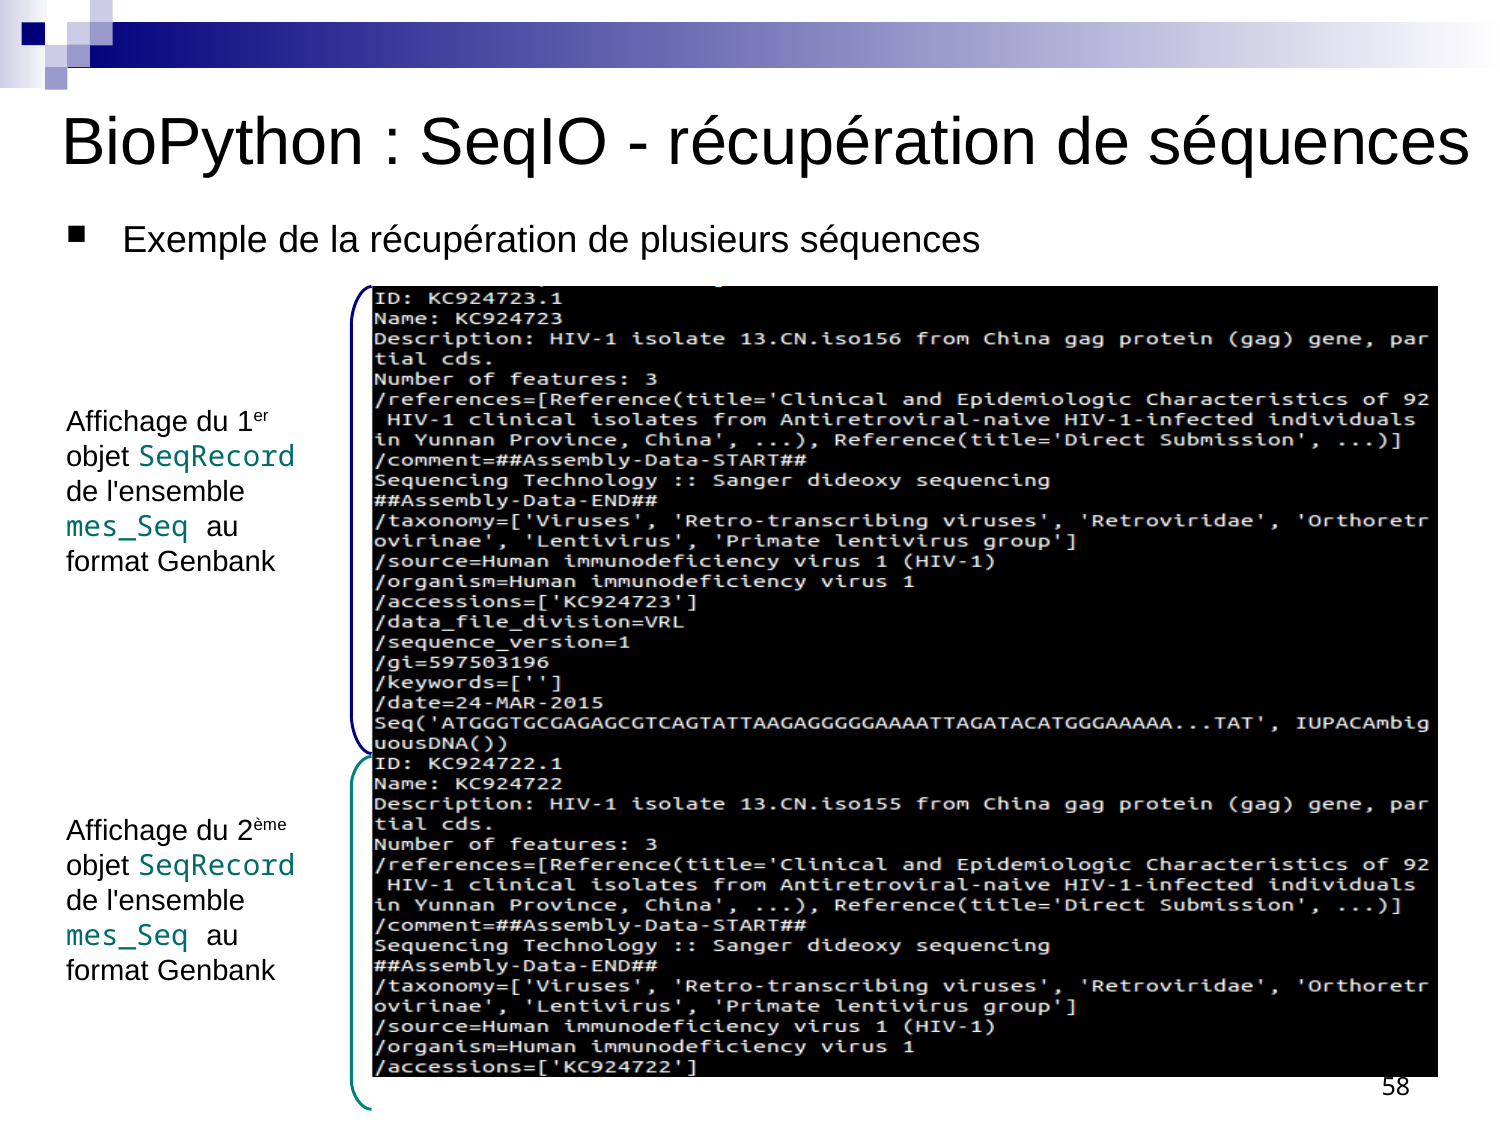

# BioPython : SeqIO - récupération de séquences
Exemple de la récupération de plusieurs séquences
Affichage du 1er objet SeqRecord de l'ensemble mes_Seq au format Genbank
Affichage du 2ème objet SeqRecord de l'ensemble mes_Seq au format Genbank
58